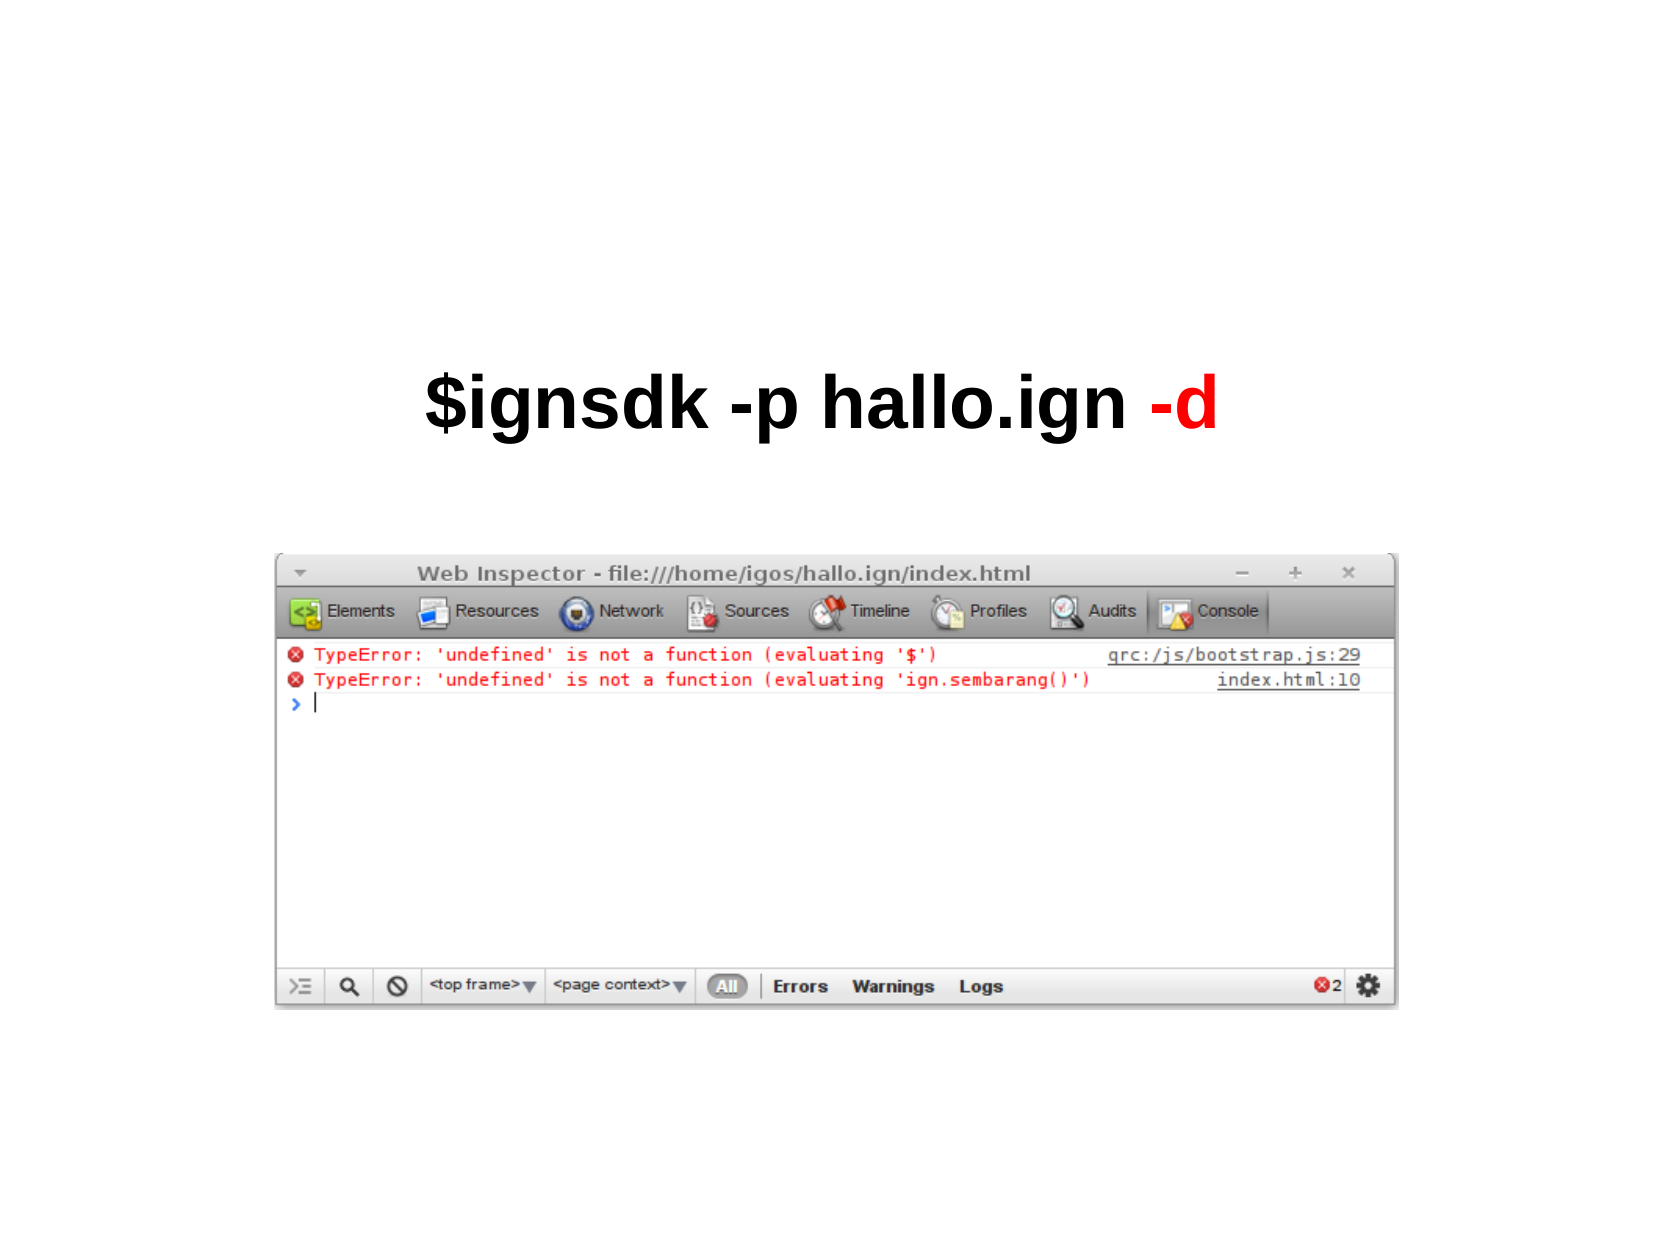

# Debug Mode
$ignsdk -p hallo.ign -d